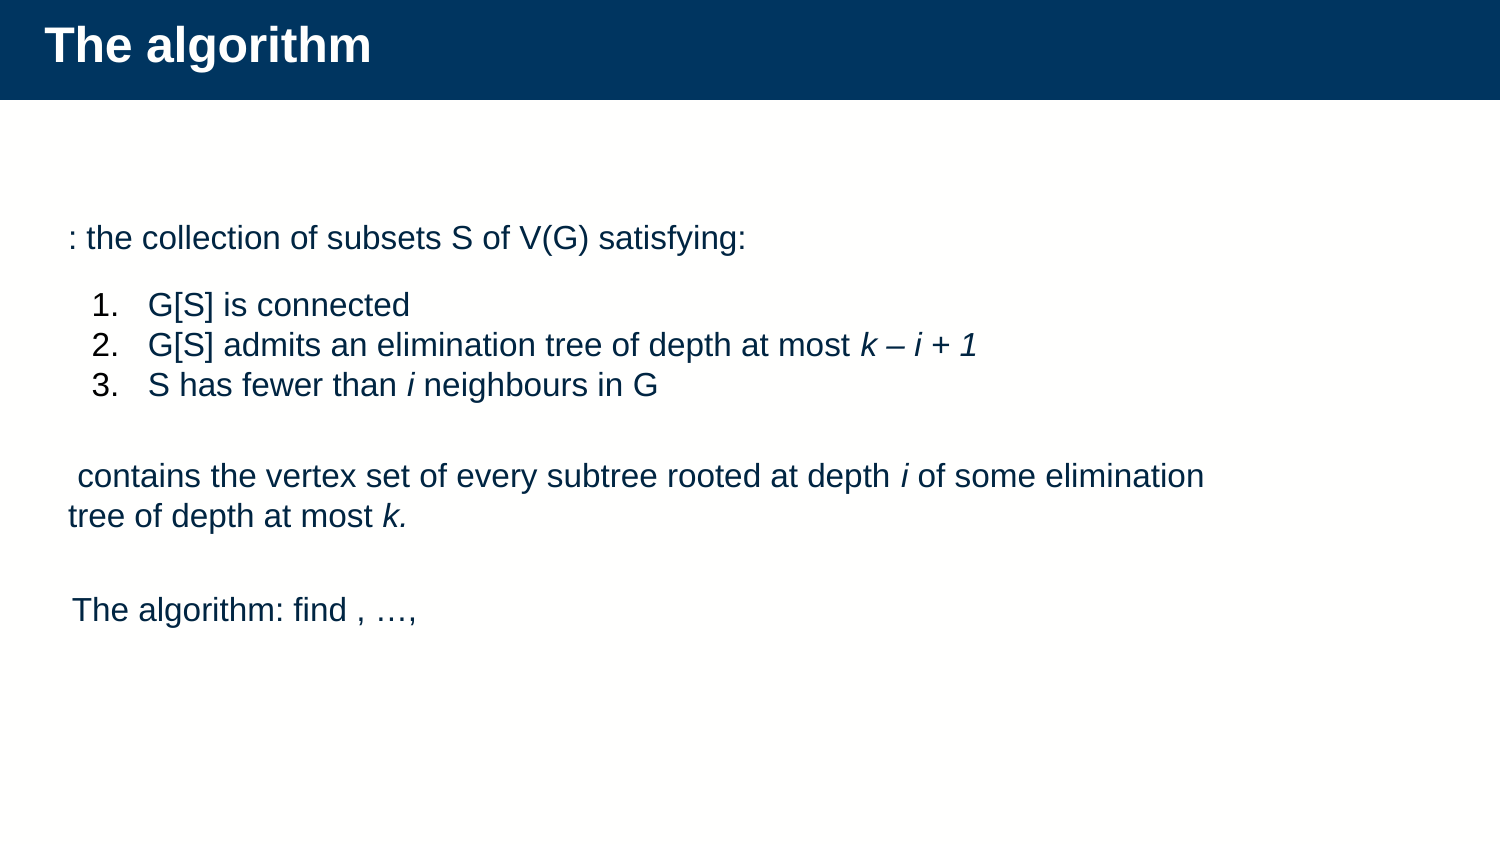

# The algorithm
: the collection of subsets S of V(G) satisfying:
G[S] is connected
G[S] admits an elimination tree of depth at most k – i + 1
S has fewer than i neighbours in G
 contains the vertex set of every subtree rooted at depth i of some elimination tree of depth at most k.
The algorithm: find , …,